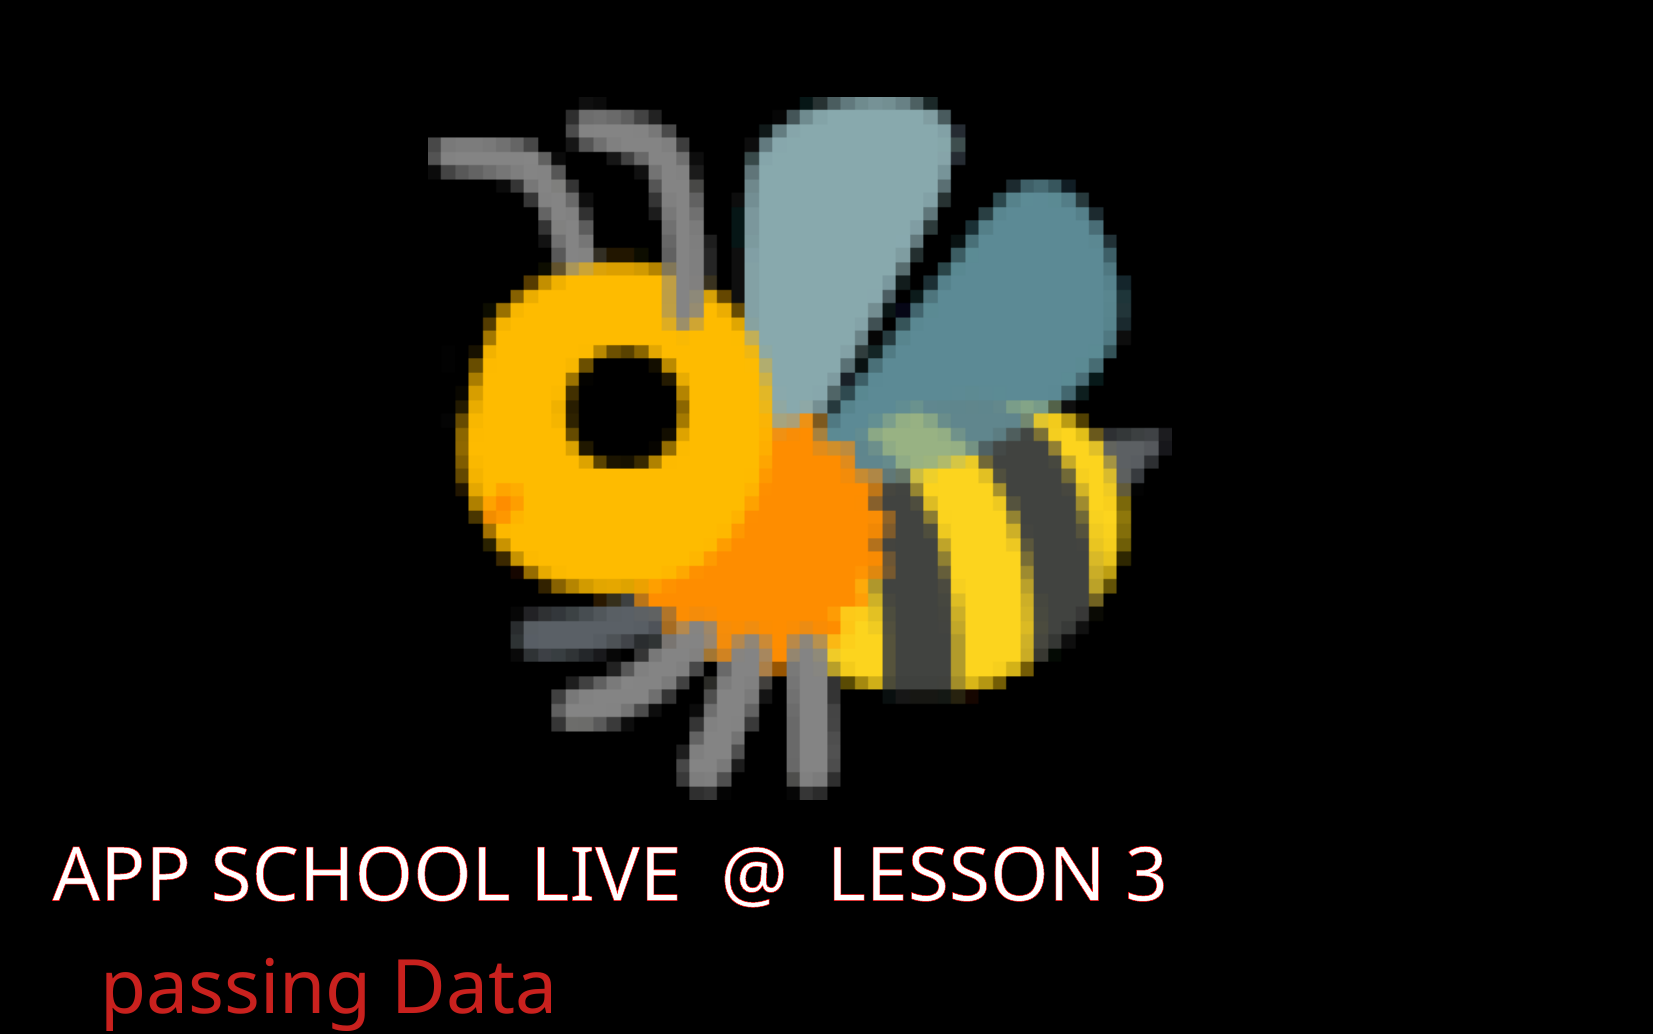

APP SCHOOL LIVE @ LESSON 3
Apassing Data